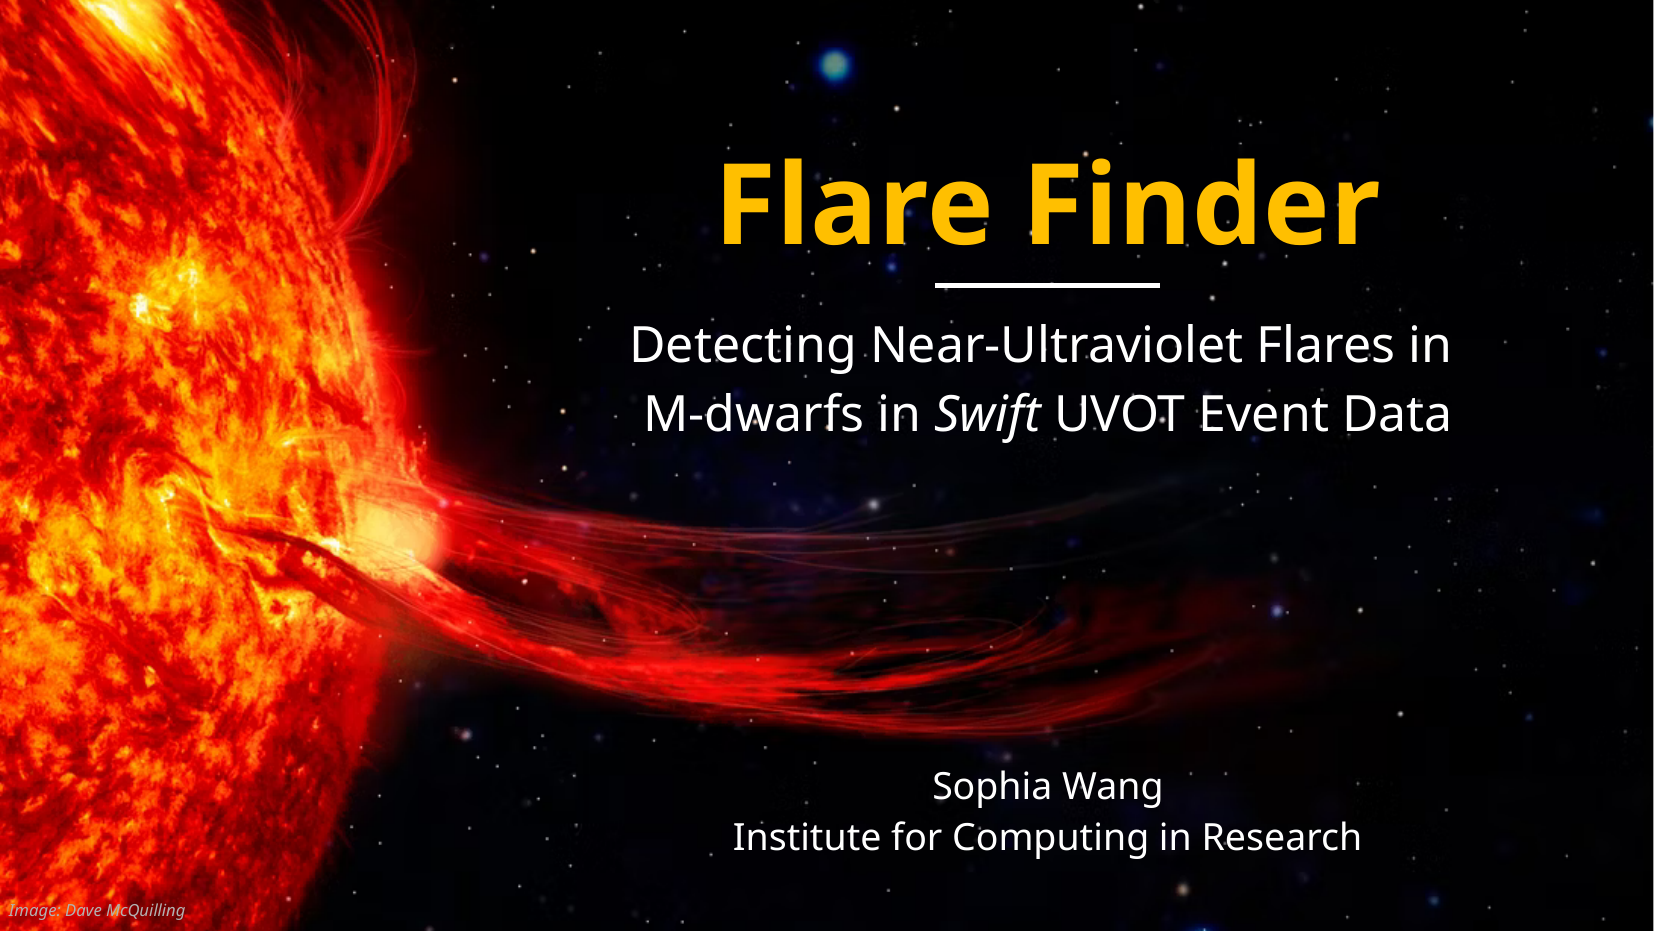

# Flare Finder
Detecting Near-Ultraviolet Flares in
M-dwarfs in Swift UVOT Event Data
Sophia Wang
Institute for Computing in Research
Image: Dave McQuilling